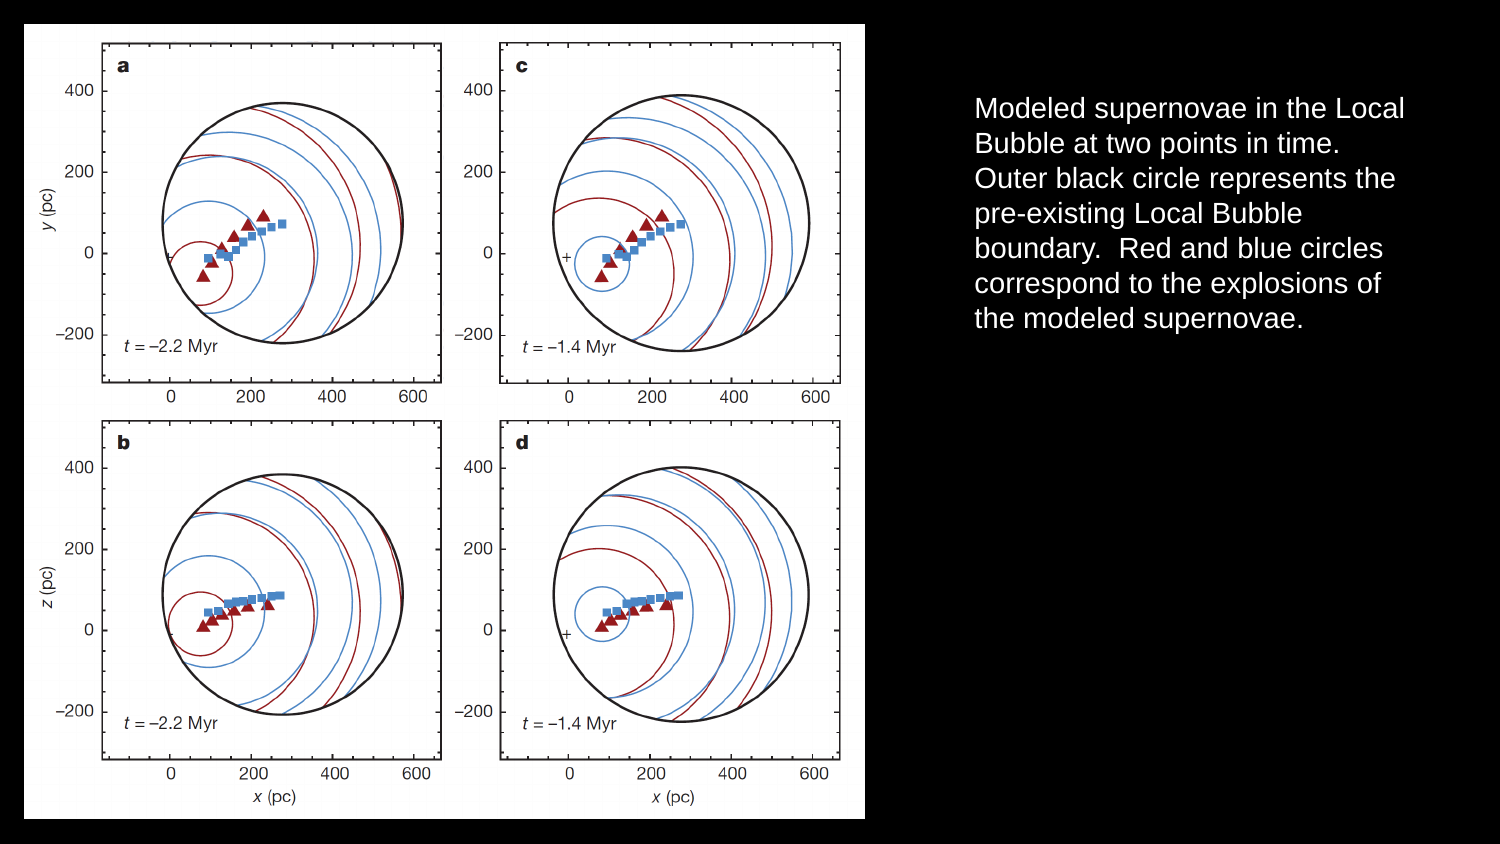

Modeled supernovae in the Local Bubble at two points in time. Outer black circle represents the pre-existing Local Bubble boundary. Red and blue circles correspond to the explosions of the modeled supernovae.